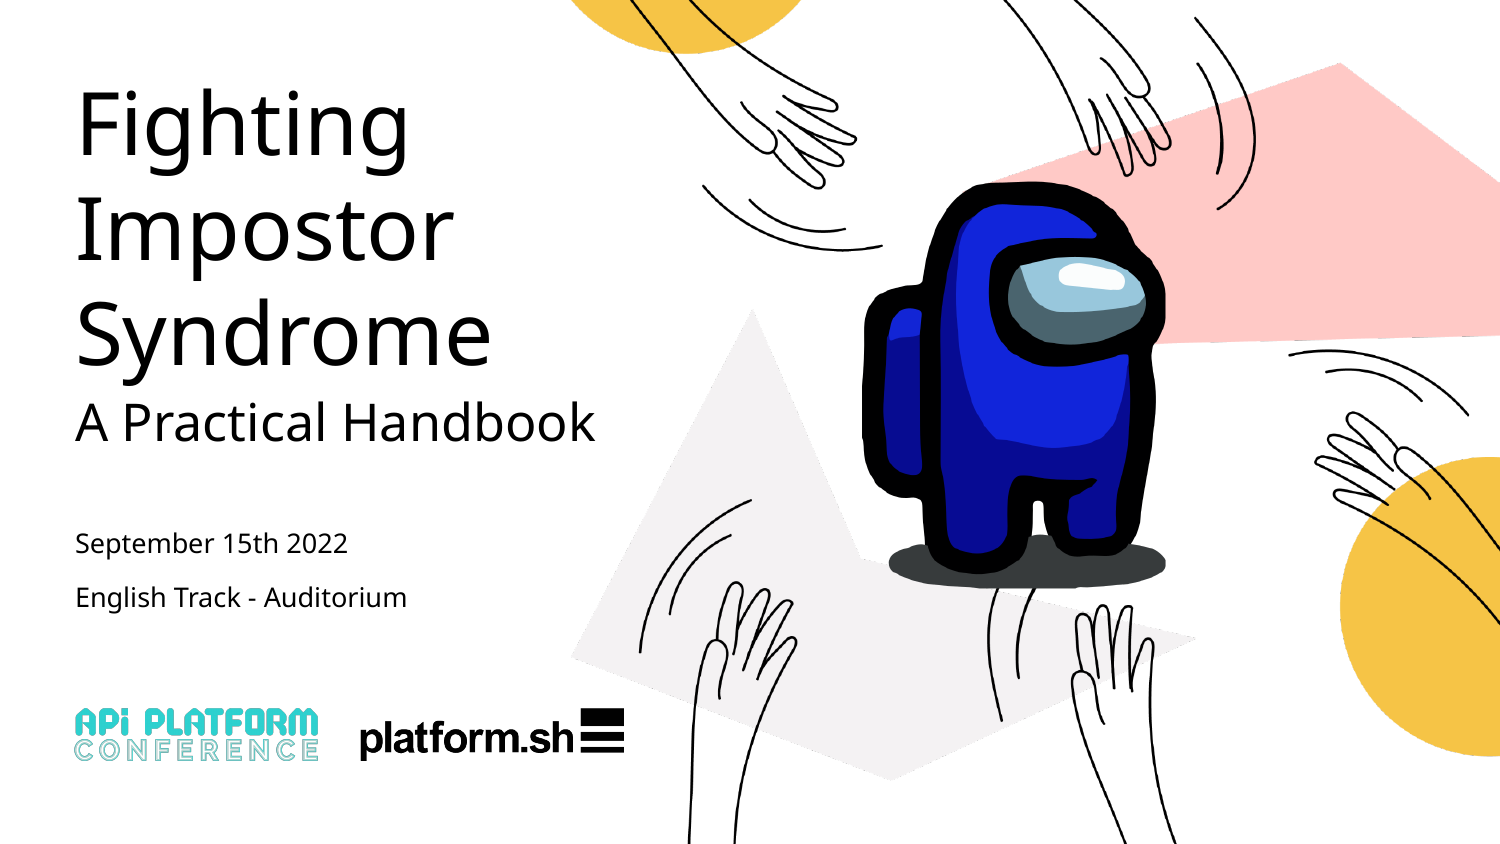

# Fighting Impostor Syndrome
A Practical Handbook
September 15th 2022
English Track - Auditorium